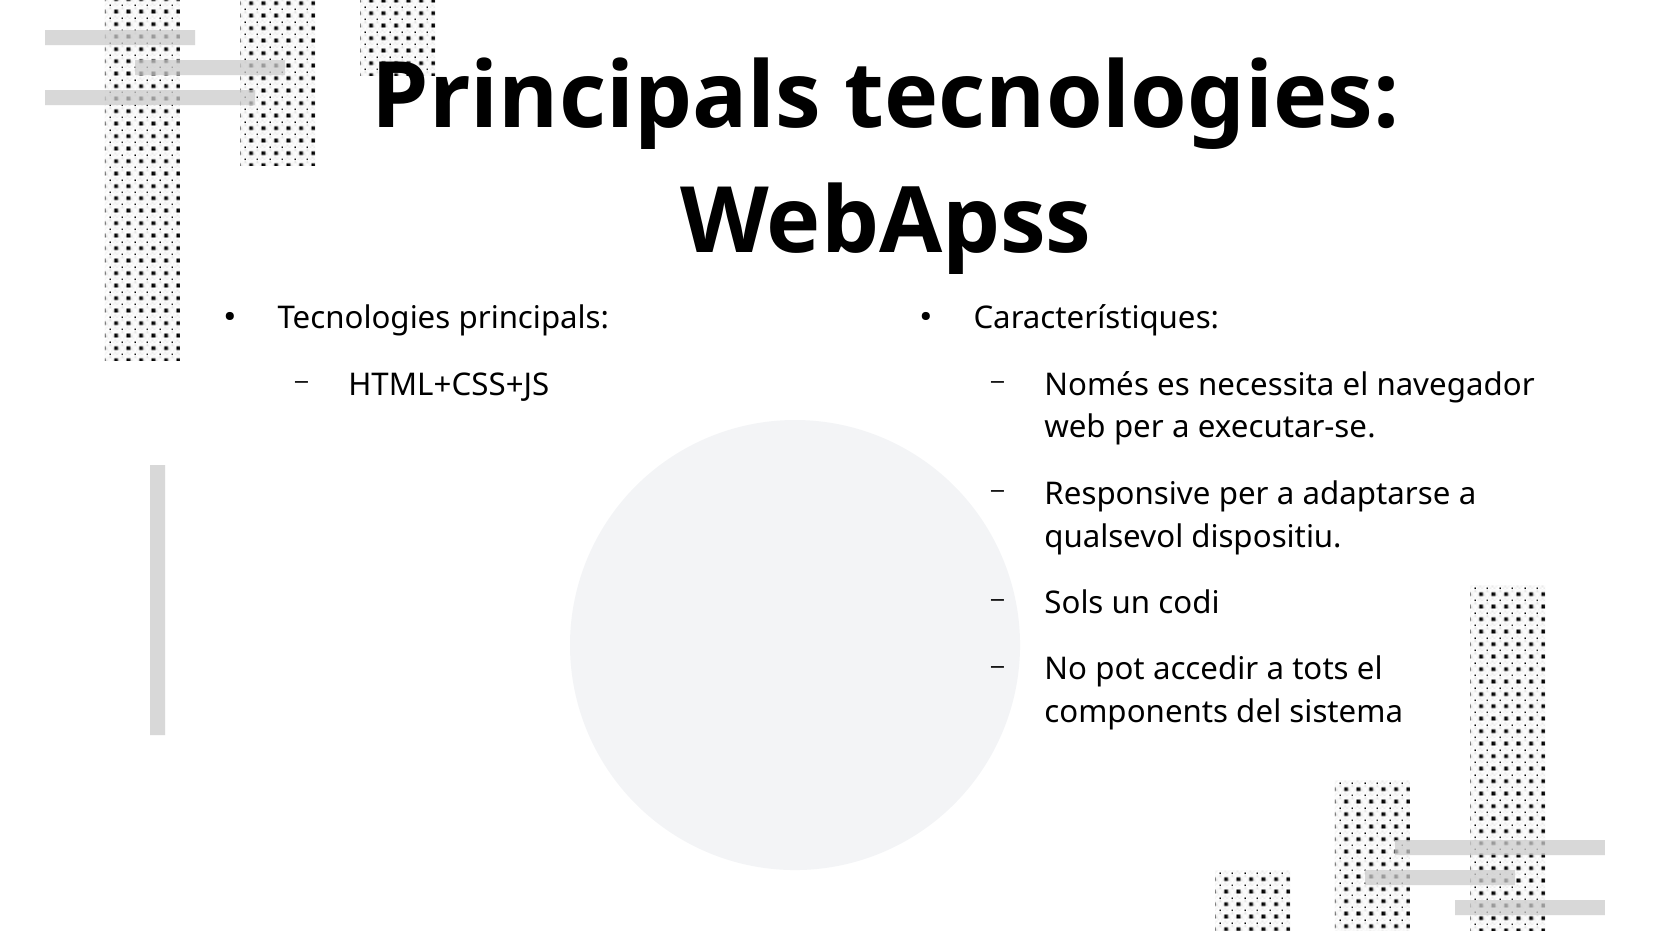

# Principals tecnologies: WebApss
Tecnologies principals:
HTML+CSS+JS
Característiques:
Només es necessita el navegador web per a executar-se.
Responsive per a adaptarse a qualsevol dispositiu.
Sols un codi
No pot accedir a tots el components del sistema